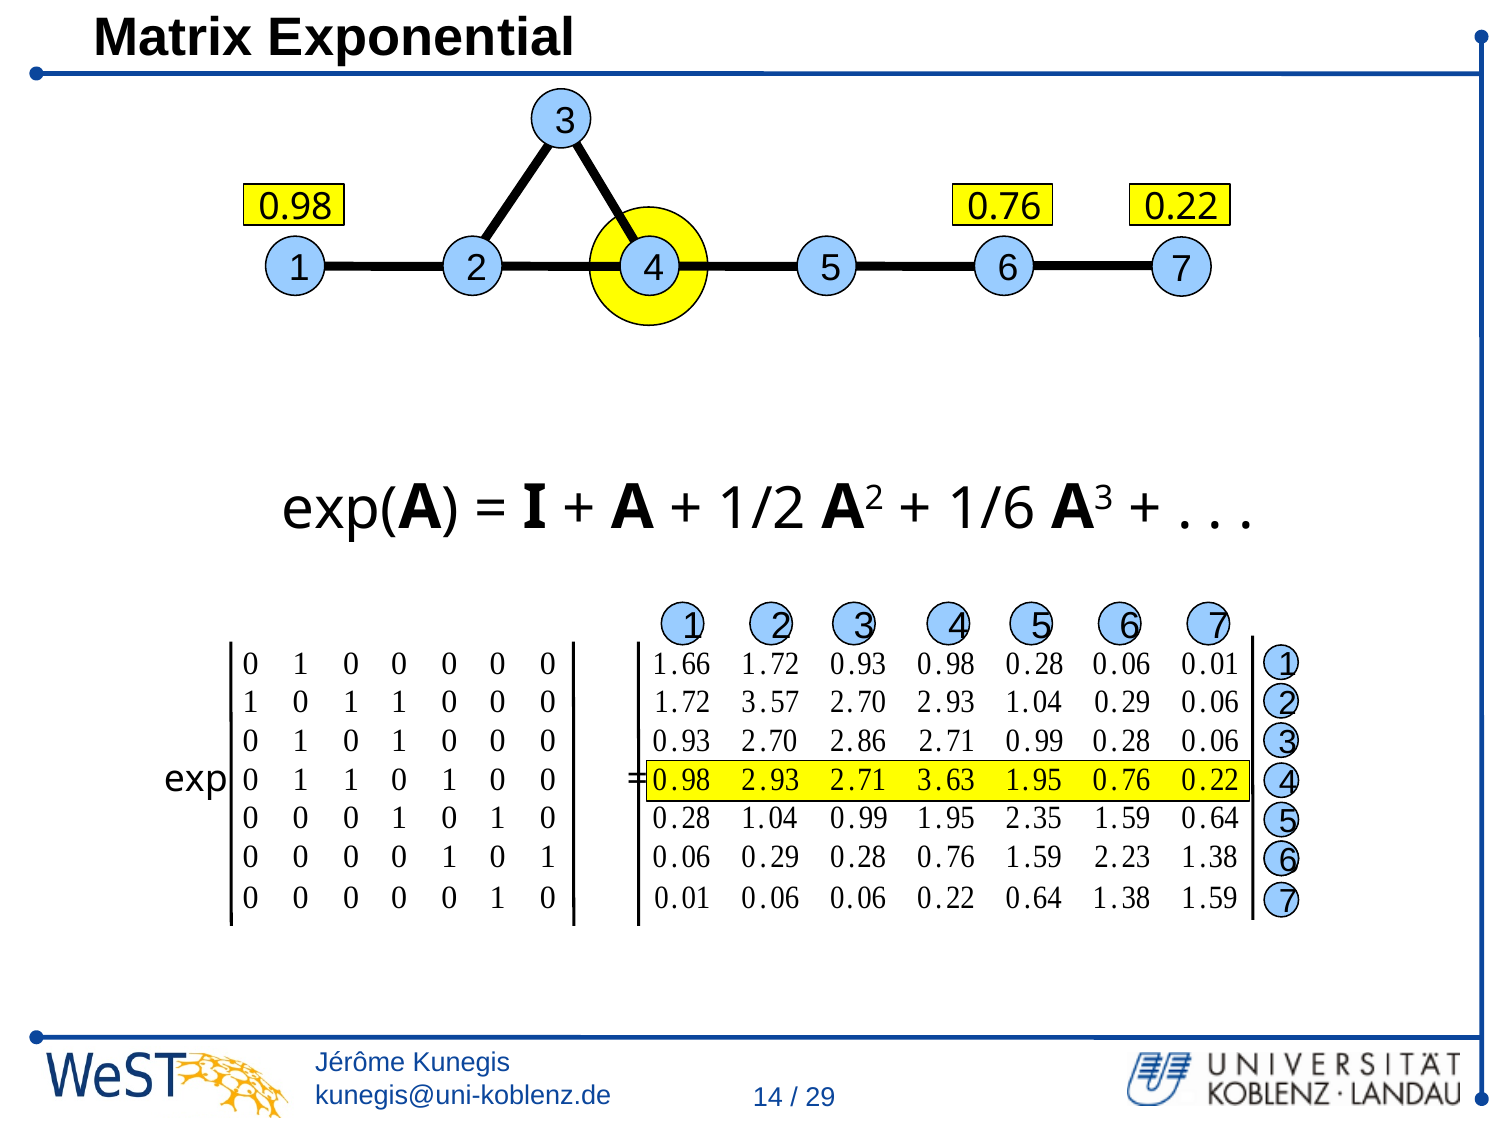

Matrix Exponential
3
0.98
0.76
0.22
1
2
4
5
6
7
exp(A) = I + A + 1/2 A2 + 1/6 A3 + . . .
1
2
3
4
5
6
7
1
2
3
exp =
4
5
6
6
7